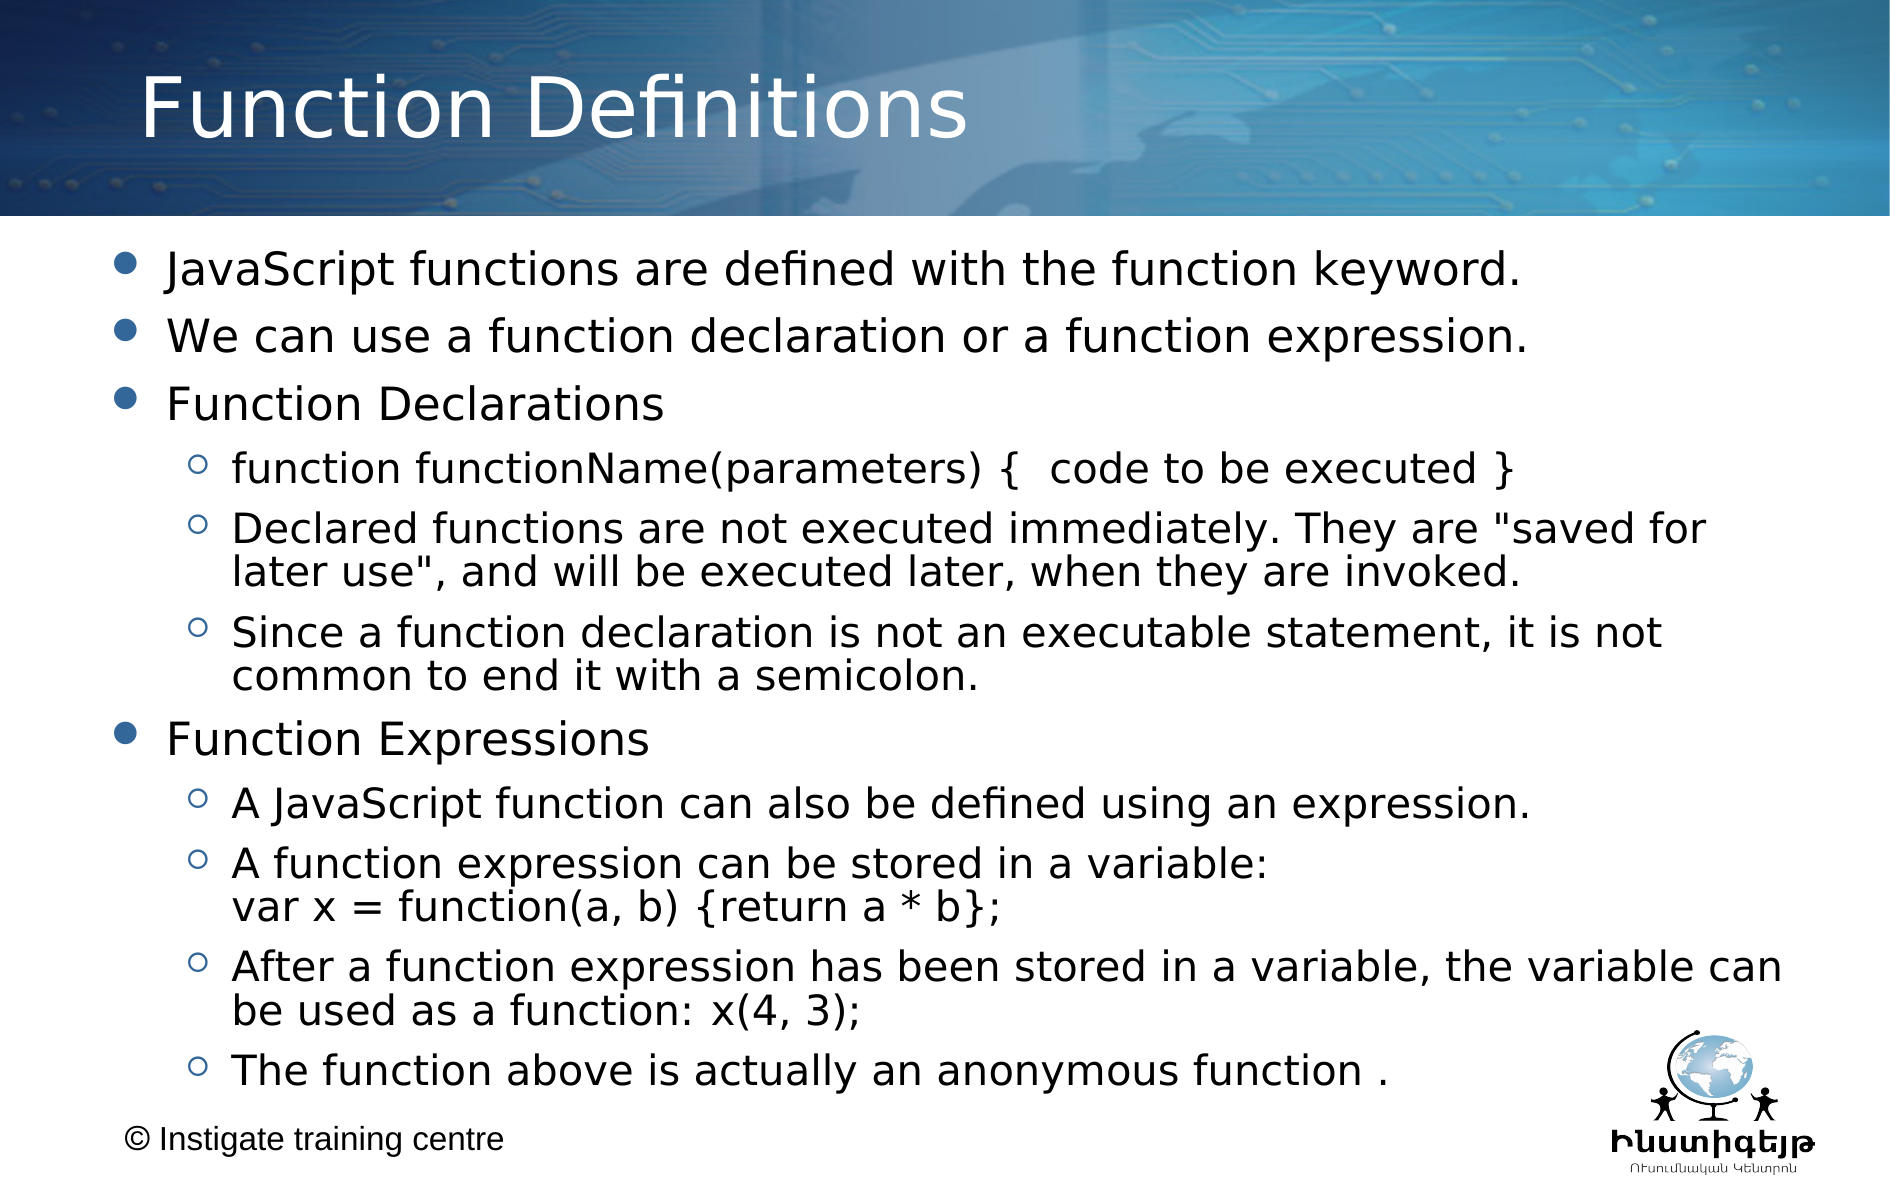

Function Definitions
# JavaScript functions are defined with the function keyword.
We can use a function declaration or a function expression.
Function Declarations
function functionName(parameters) { code to be executed }
Declared functions are not executed immediately. They are "saved for later use", and will be executed later, when they are invoked.
Since a function declaration is not an executable statement, it is not common to end it with a semicolon.
Function Expressions
A JavaScript function can also be defined using an expression.
A function expression can be stored in a variable:
var x = function(a, b) {return a * b};
After a function expression has been stored in a variable, the variable can be used as a function:	x(4, 3);
The function above is actually an anonymous function .